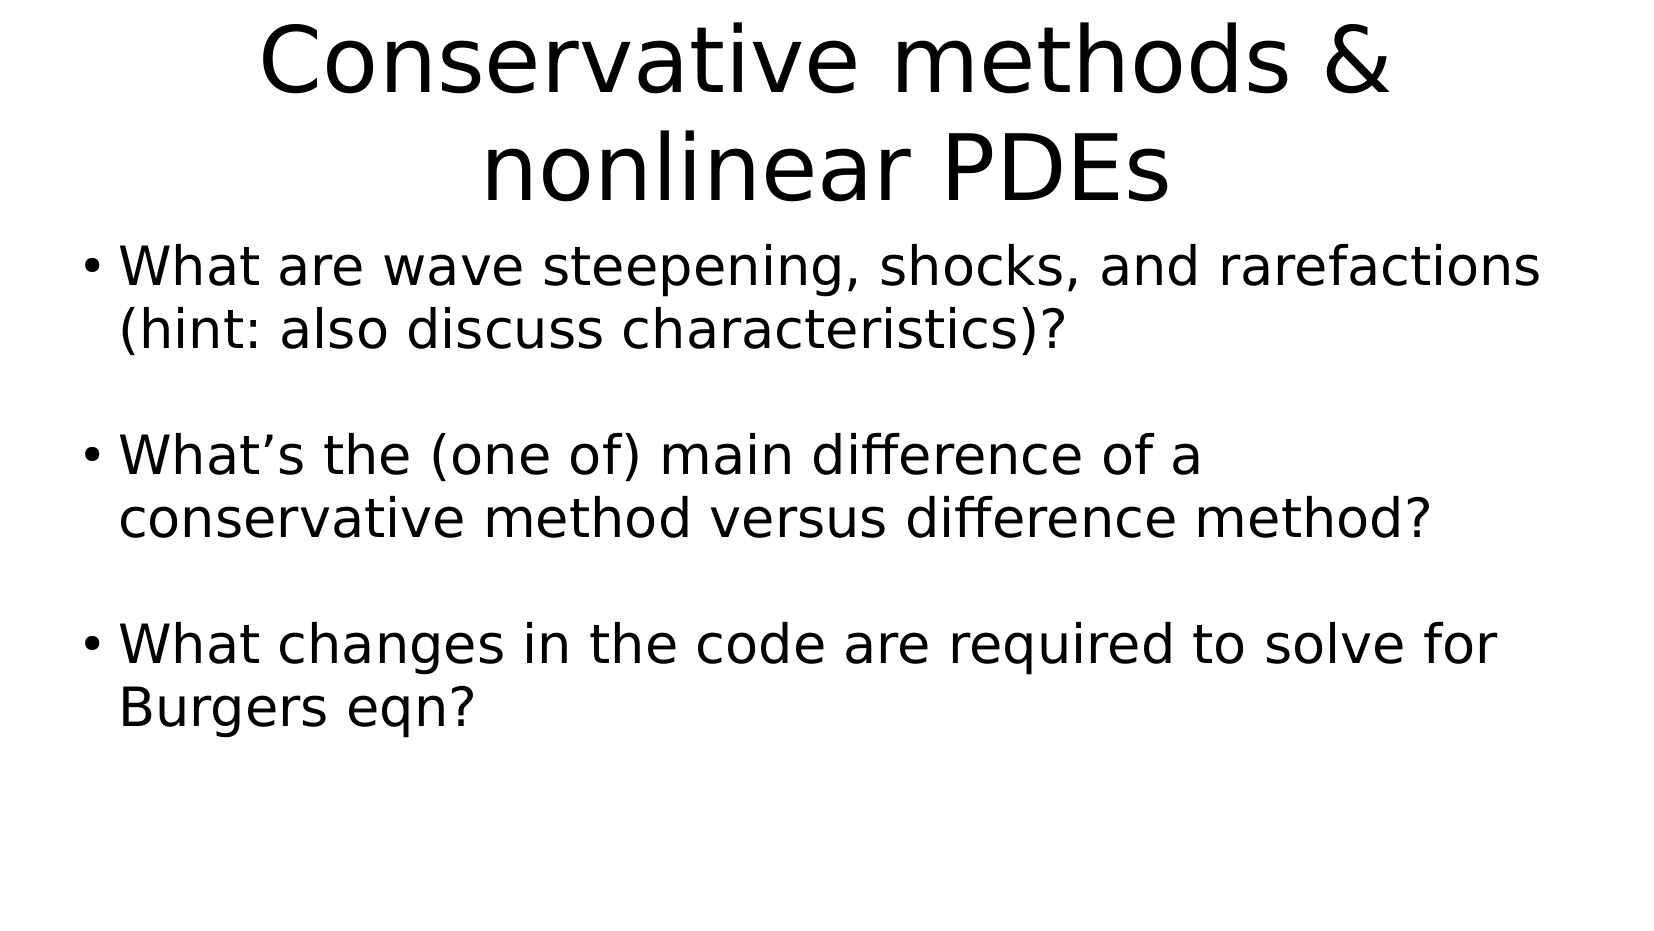

# Conservative methods & nonlinear PDEs
What are wave steepening, shocks, and rarefactions (hint: also discuss characteristics)?
What’s the (one of) main difference of a conservative method versus difference method?
What changes in the code are required to solve for Burgers eqn?